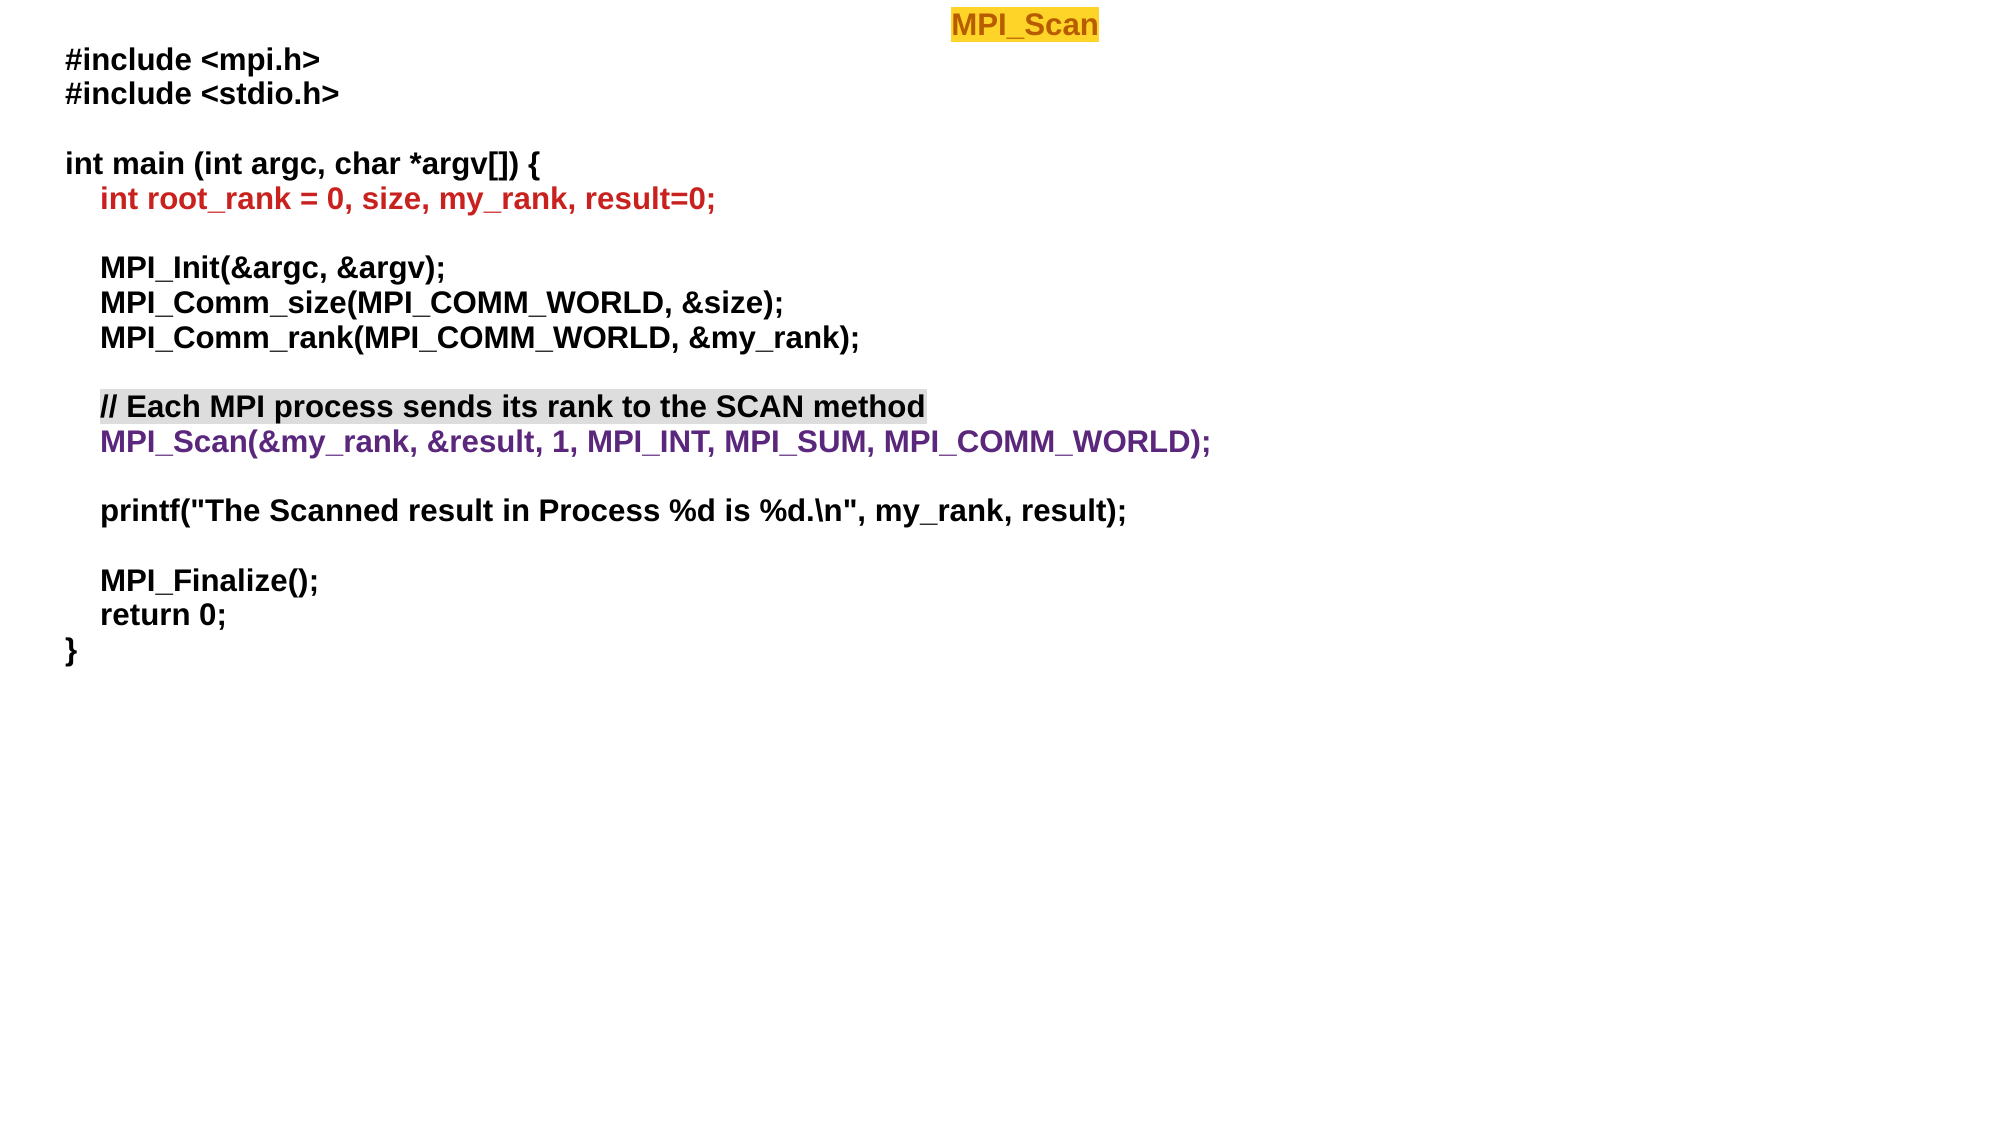

MPI_Scan
#include <mpi.h>
#include <stdio.h>
int main (int argc, char *argv[]) {
 int root_rank = 0, size, my_rank, result=0;
 MPI_Init(&argc, &argv);
 MPI_Comm_size(MPI_COMM_WORLD, &size);
 MPI_Comm_rank(MPI_COMM_WORLD, &my_rank);
 // Each MPI process sends its rank to the SCAN method
 MPI_Scan(&my_rank, &result, 1, MPI_INT, MPI_SUM, MPI_COMM_WORLD);
 printf("The Scanned result in Process %d is %d.\n", my_rank, result);
 MPI_Finalize();
 return 0;
}